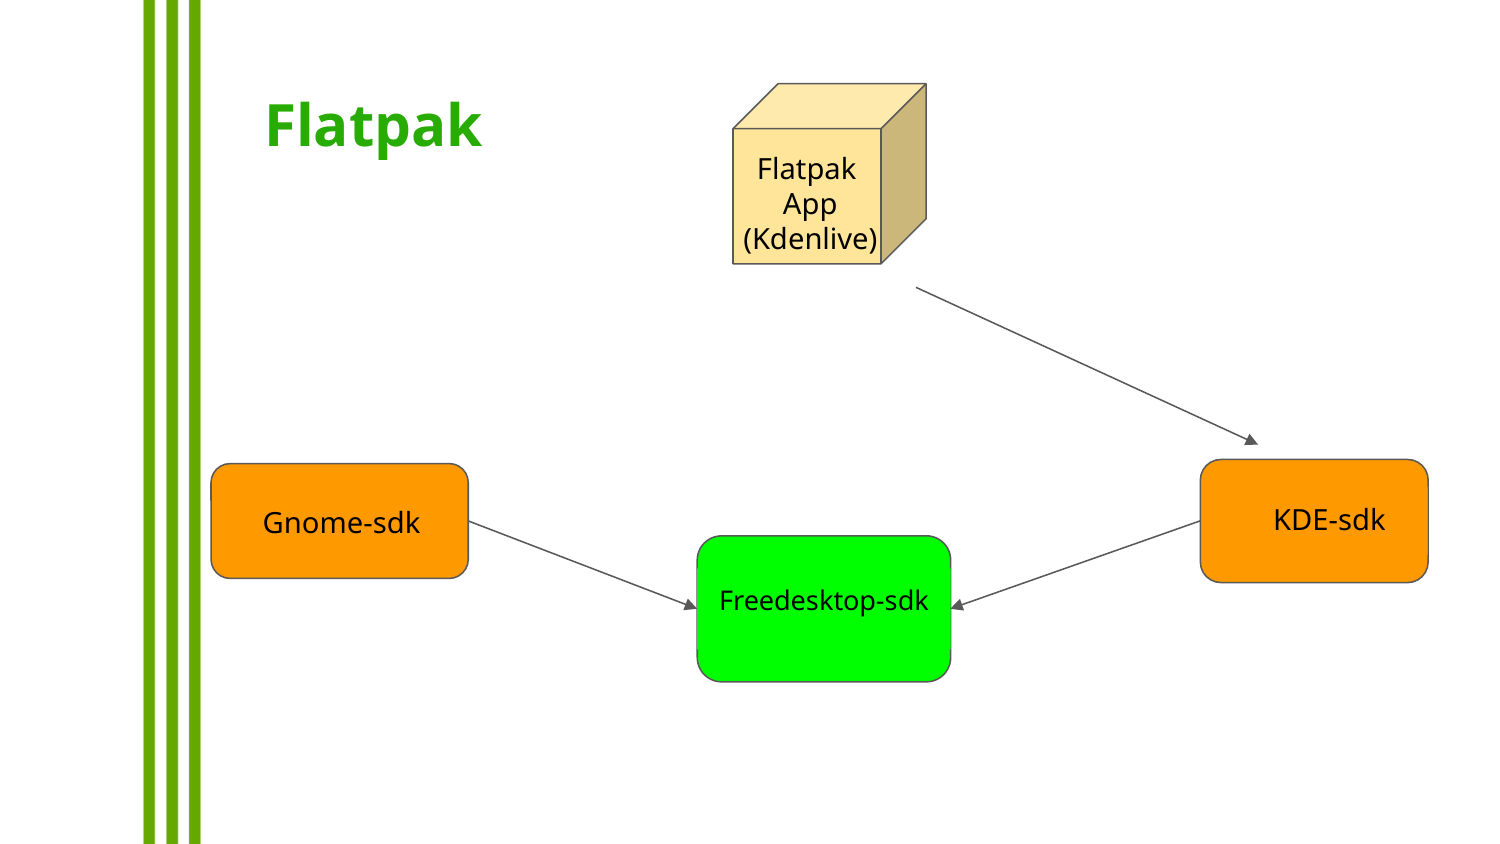

# Flatpak
Flatpak
App
(Kdenlive)
KDE-sdk
Gnome-sdk
Freedesktop-sdk